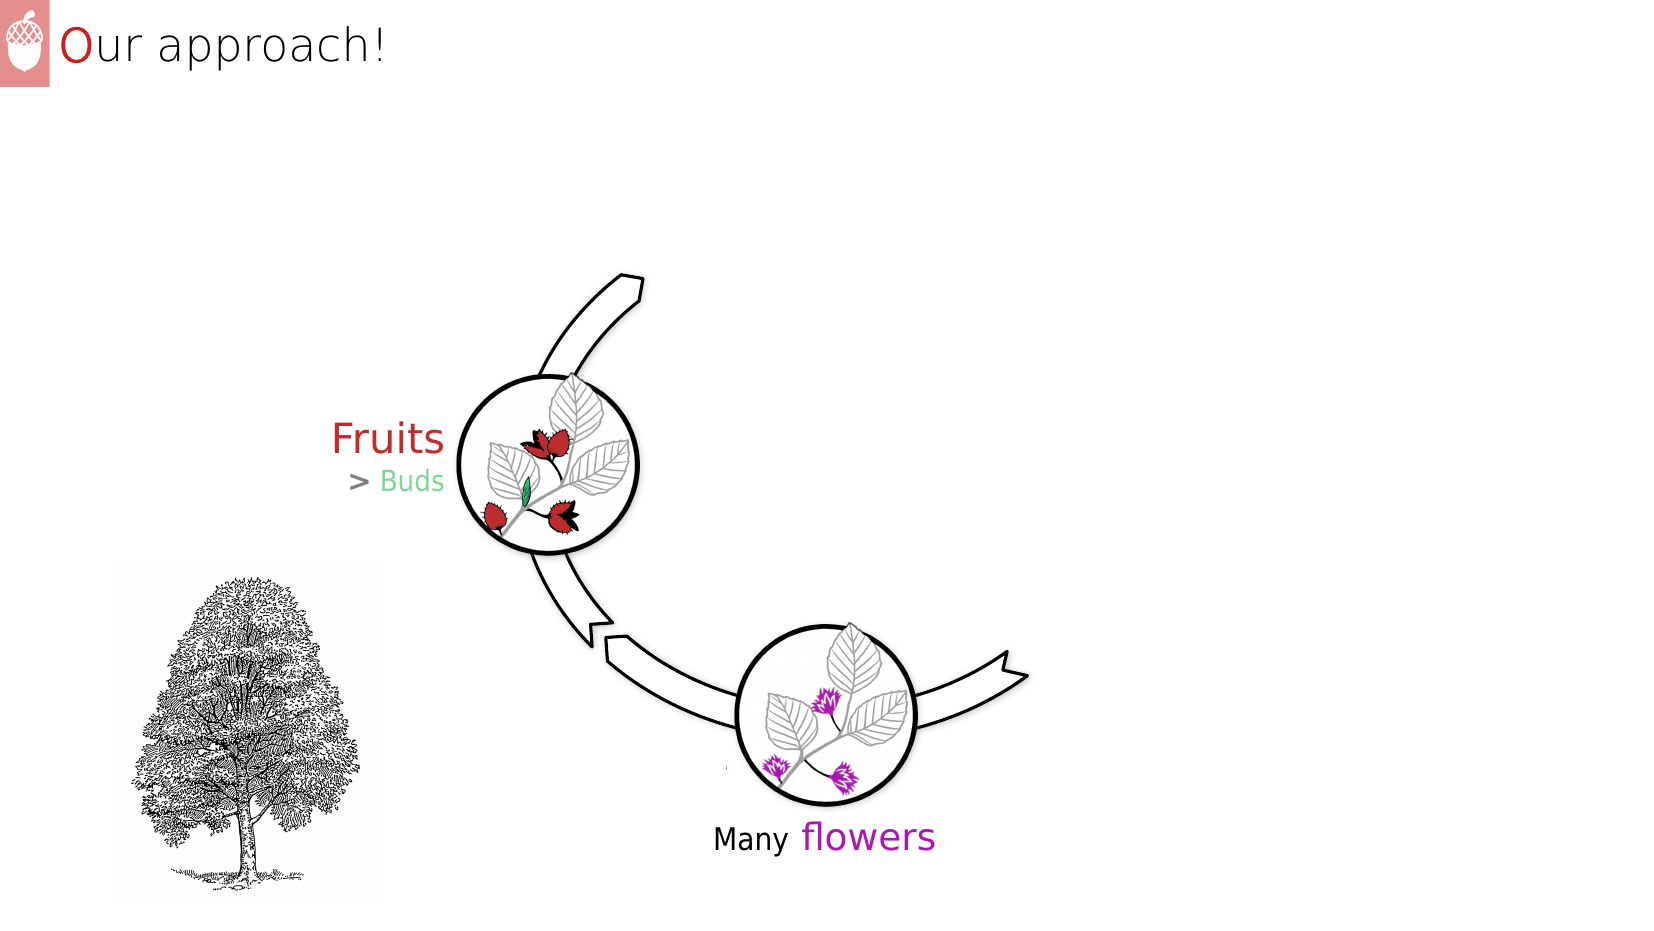

Our approach!
Fruits
> Buds
Many flowers